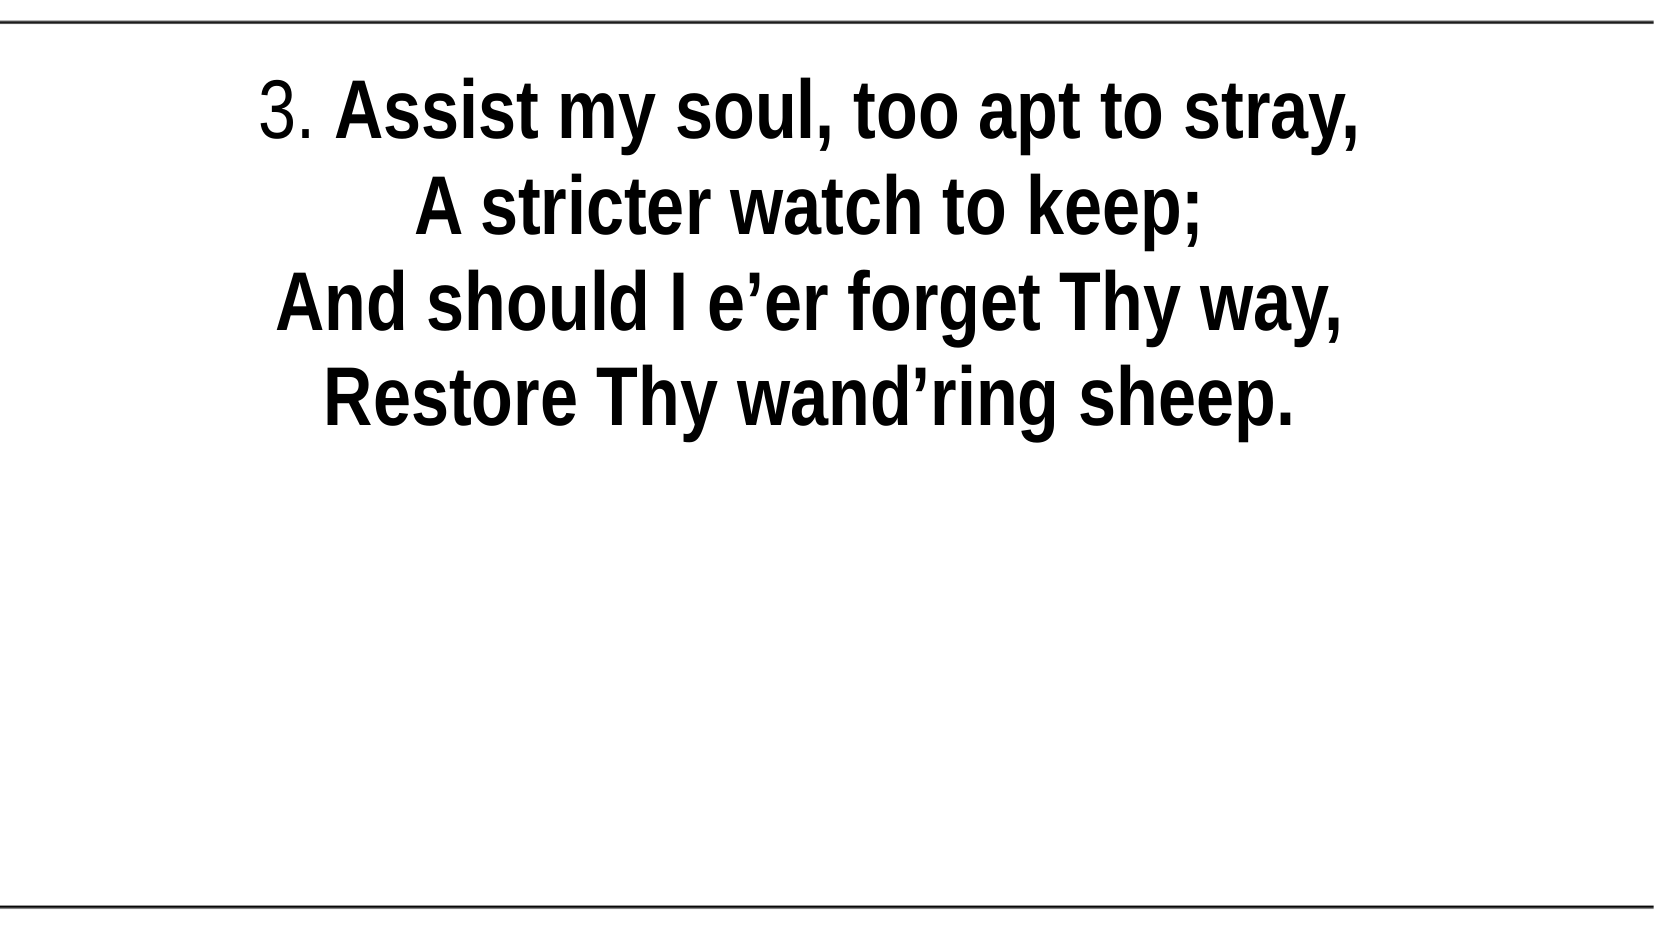

3. Assist my soul, too apt to stray,
A stricter watch to keep;
And should I e’er forget Thy way,
Restore Thy wand’ring sheep.